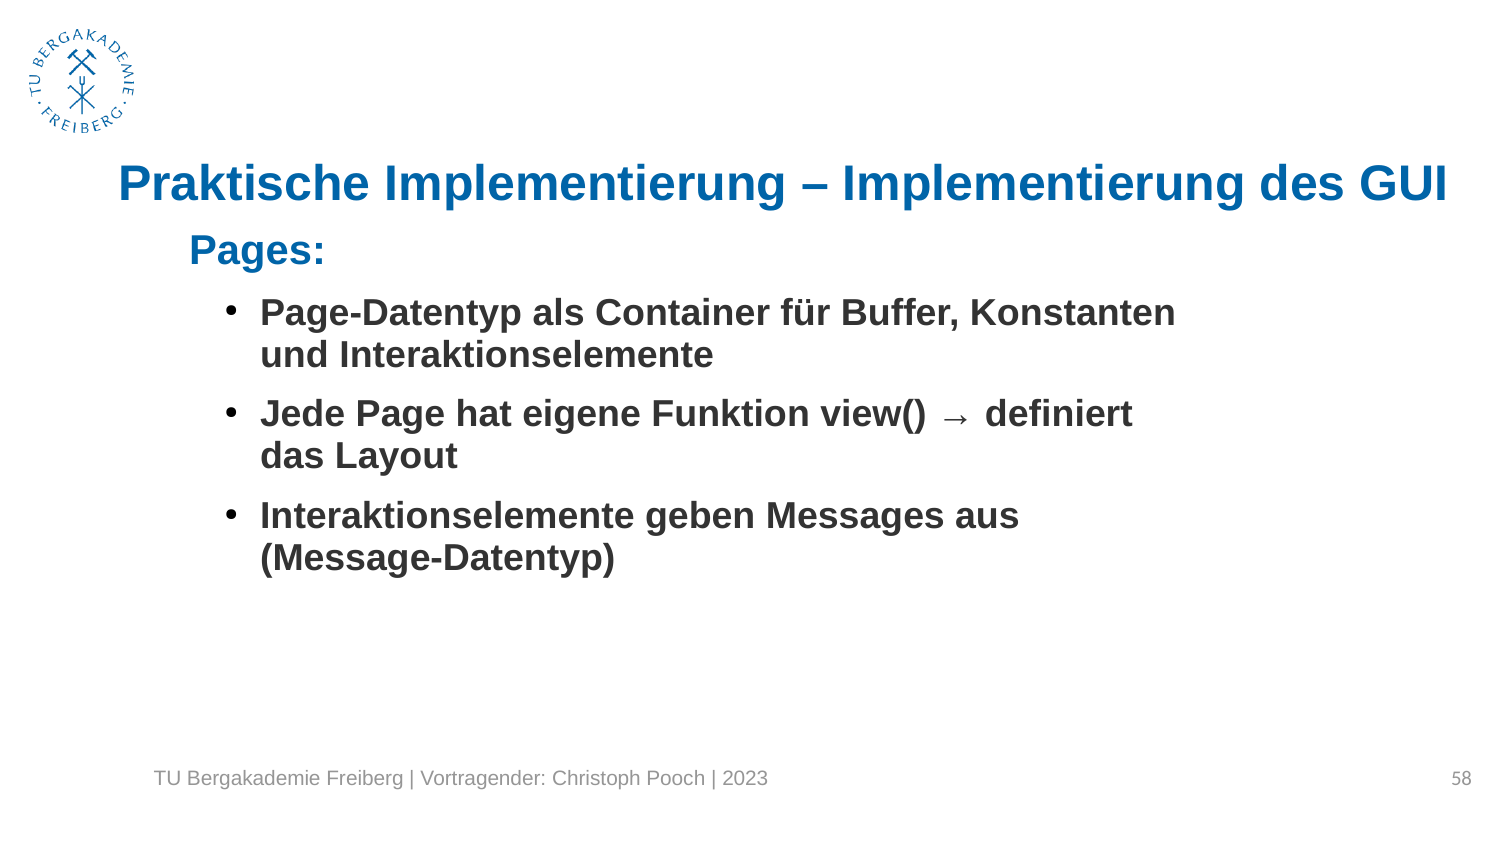

Praktische Implementierung – Implementierung des GUI
# Pages:
Page-Datentyp als Container für Buffer, Konstanten und Interaktionselemente
Jede Page hat eigene Funktion view() → definiert das Layout
Interaktionselemente geben Messages aus (Message-Datentyp)
TU Bergakademie Freiberg | Vortragender: Christoph Pooch | 2023